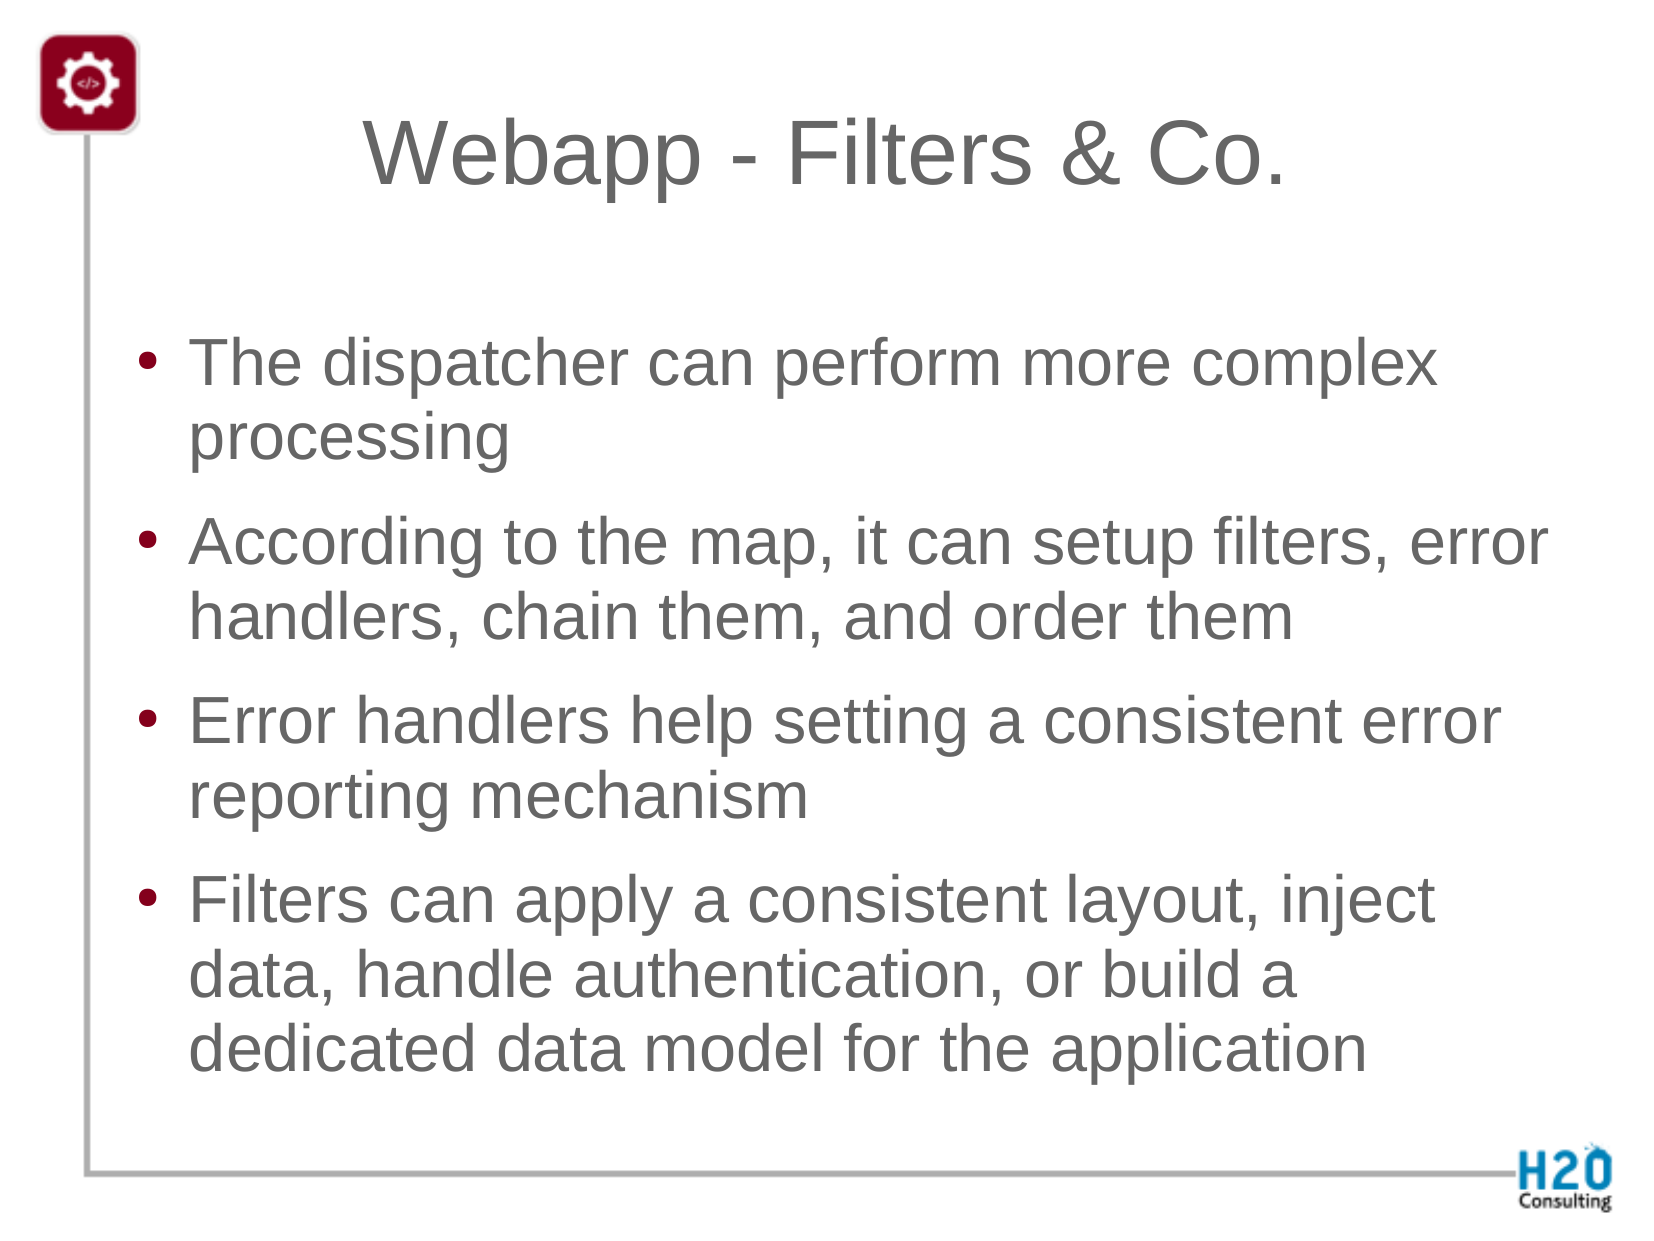

# Webapp - Filters & Co.
The dispatcher can perform more complex processing
According to the map, it can setup filters, error handlers, chain them, and order them
Error handlers help setting a consistent error reporting mechanism
Filters can apply a consistent layout, inject data, handle authentication, or build a dedicated data model for the application